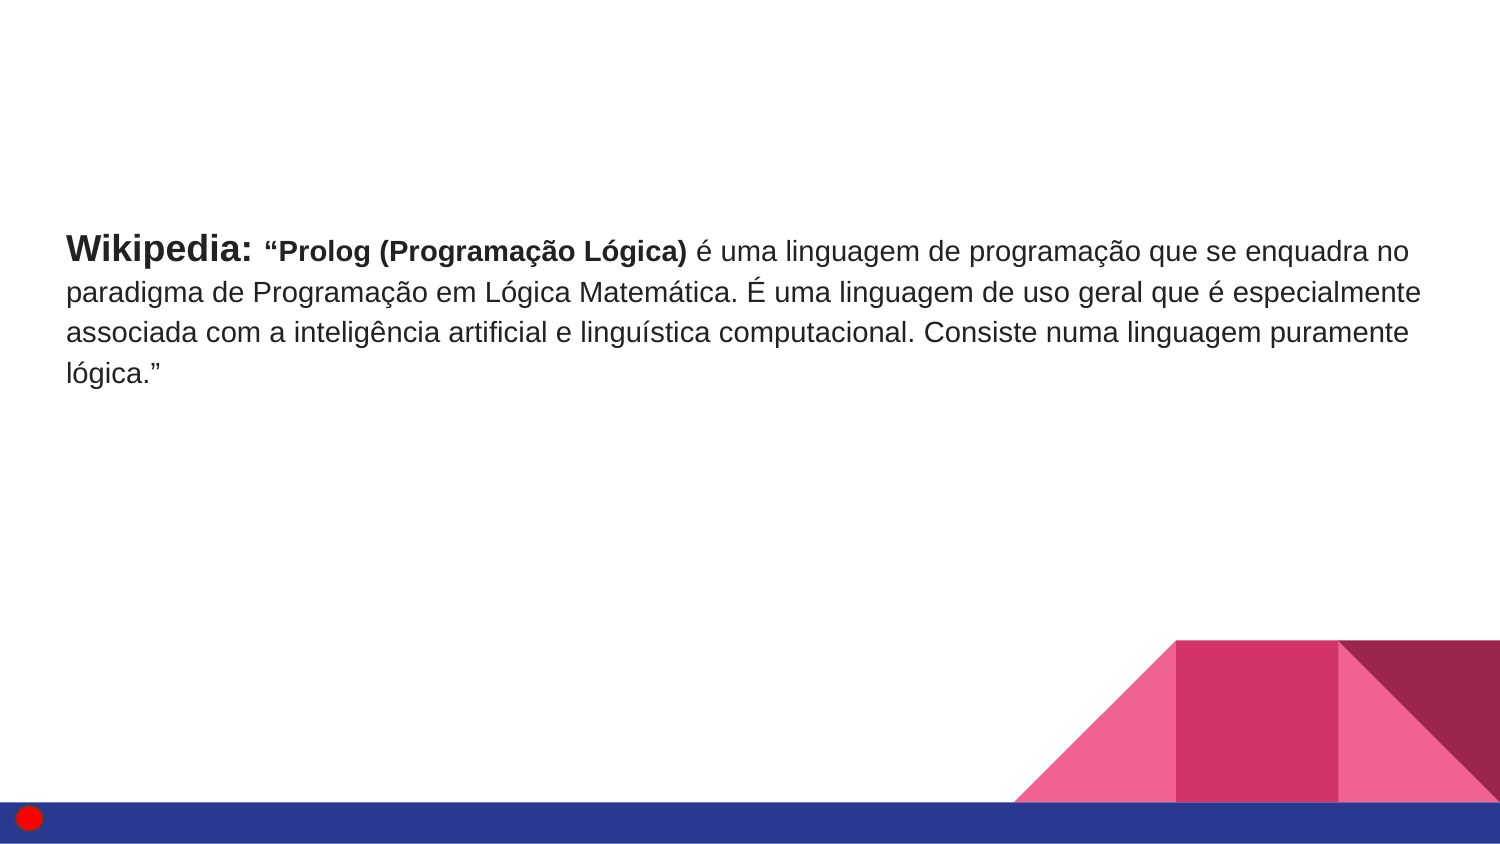

# Wikipedia: “Prolog (Programação Lógica) é uma linguagem de programação que se enquadra no paradigma de Programação em Lógica Matemática. É uma linguagem de uso geral que é especialmente associada com a inteligência artificial e linguística computacional. Consiste numa linguagem puramente lógica.”